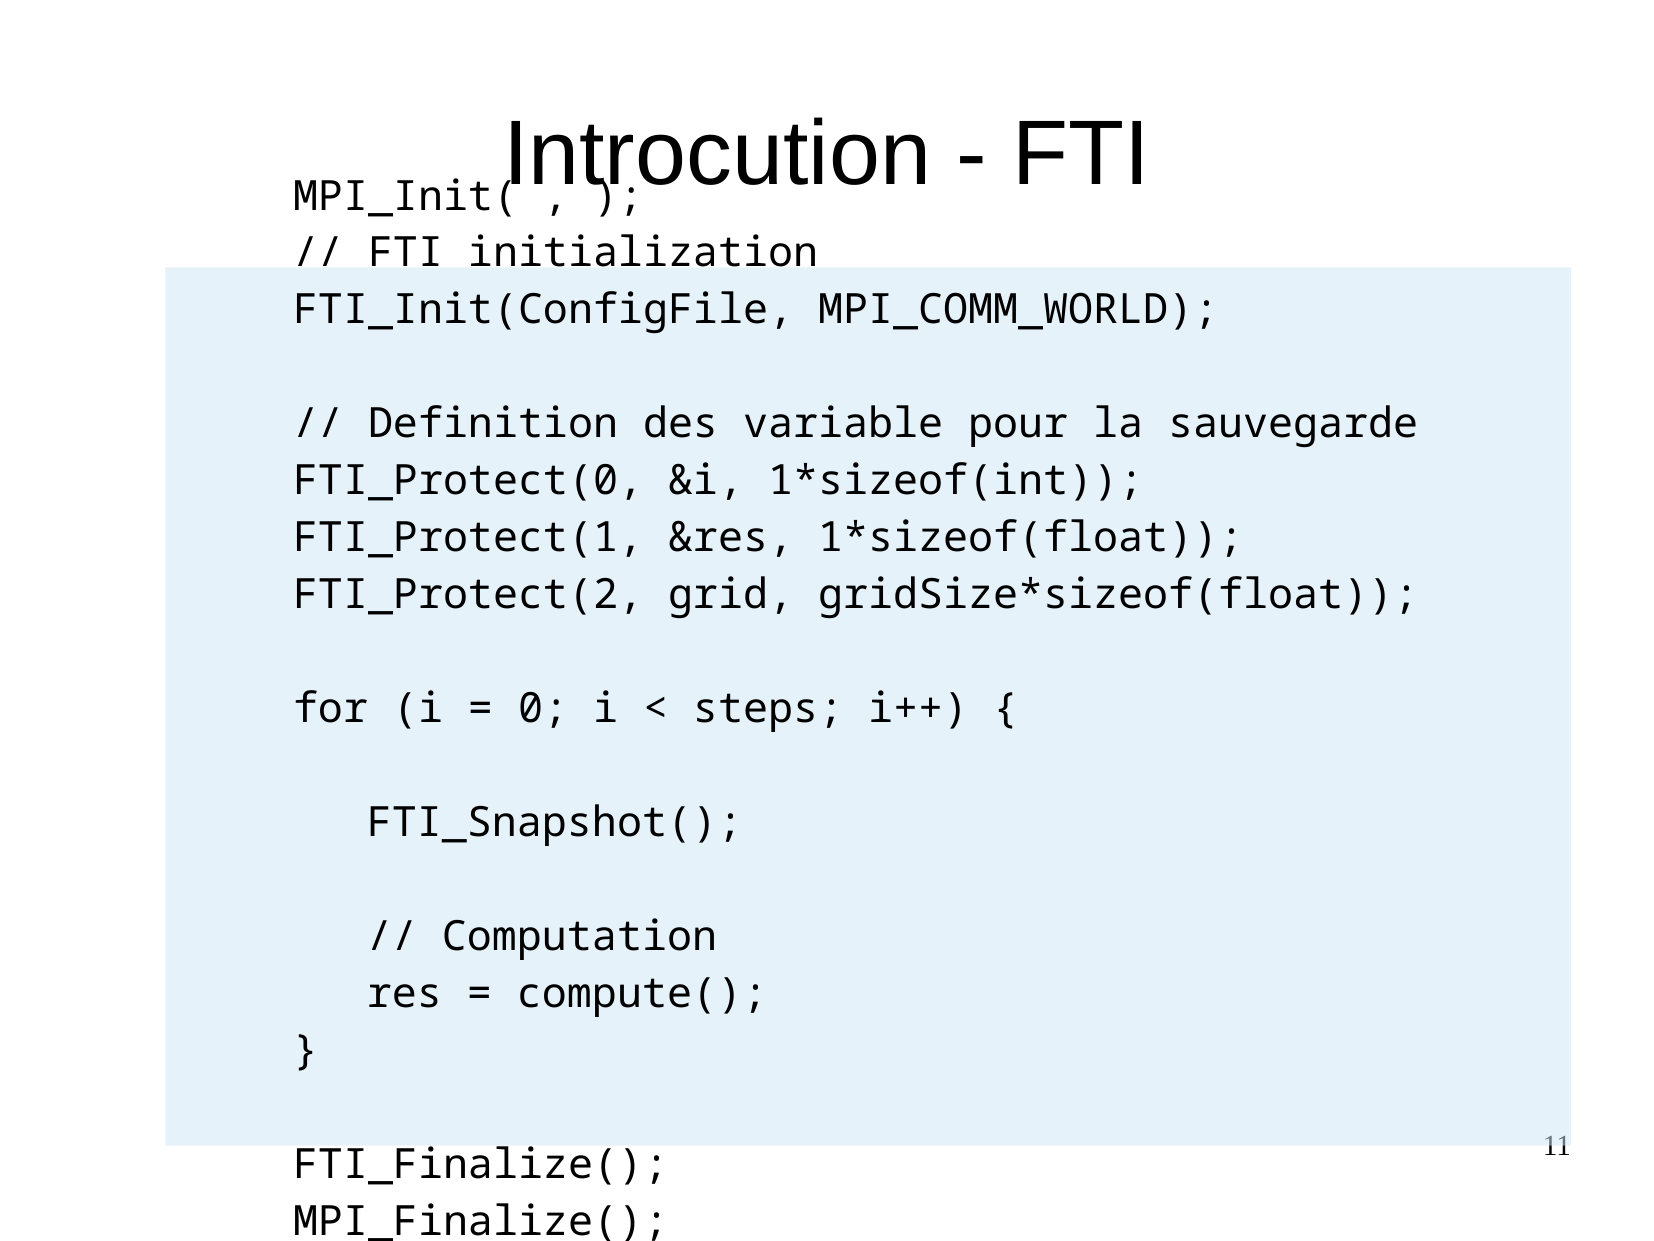

# Introcution - FTI
MPI_Init( , );
// FTI initialization
FTI_Init(ConfigFile, MPI_COMM_WORLD);
// Definition des variable pour la sauvegarde
FTI_Protect(0, &i, 1*sizeof(int));
FTI_Protect(1, &res, 1*sizeof(float));
FTI_Protect(2, grid, gridSize*sizeof(float));
for (i = 0; i < steps; i++) {
	FTI_Snapshot();
	// Computation
	res = compute();
}
FTI_Finalize();
MPI_Finalize();
11